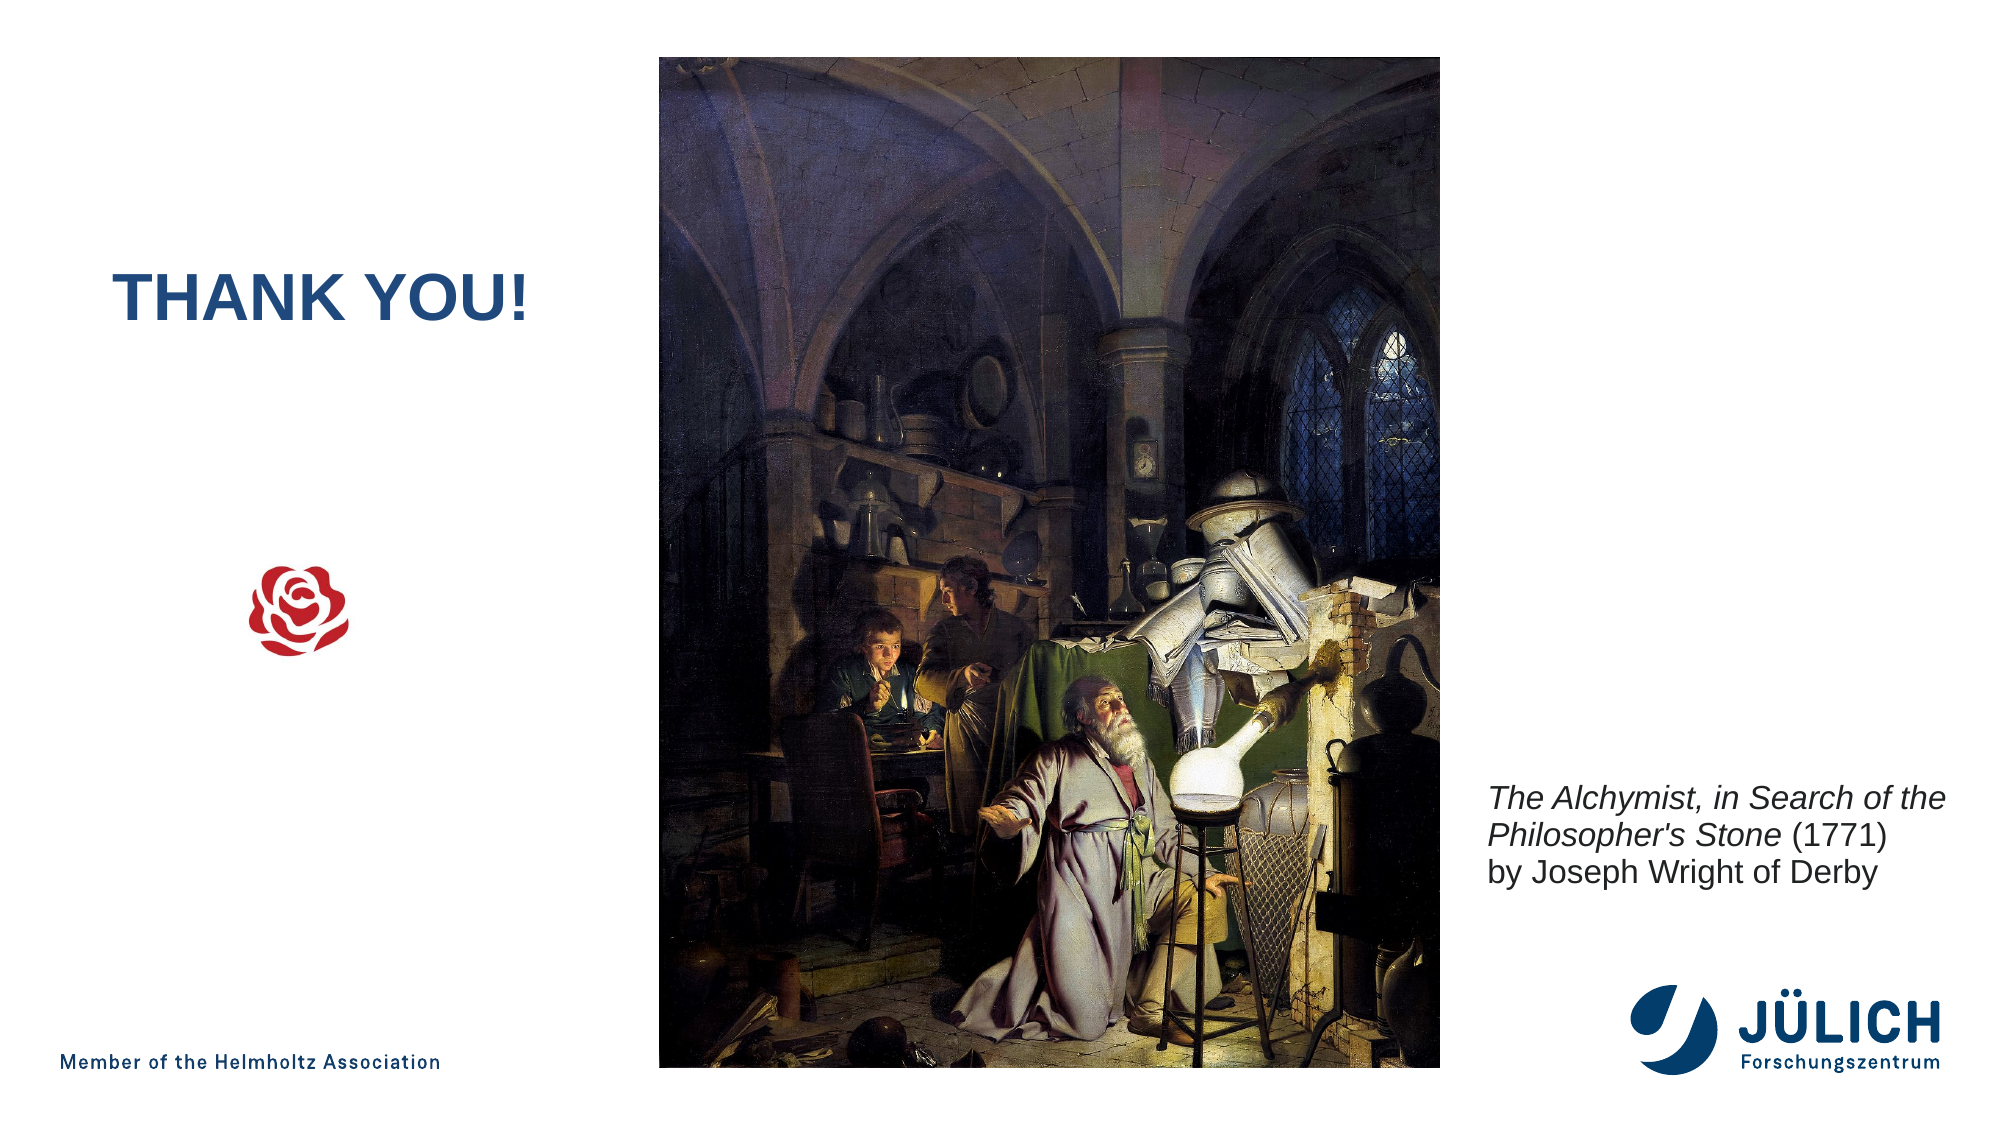

#
Thank you!
The Alchymist, in Search of the Philosopher's Stone (1771)
by Joseph Wright of Derby